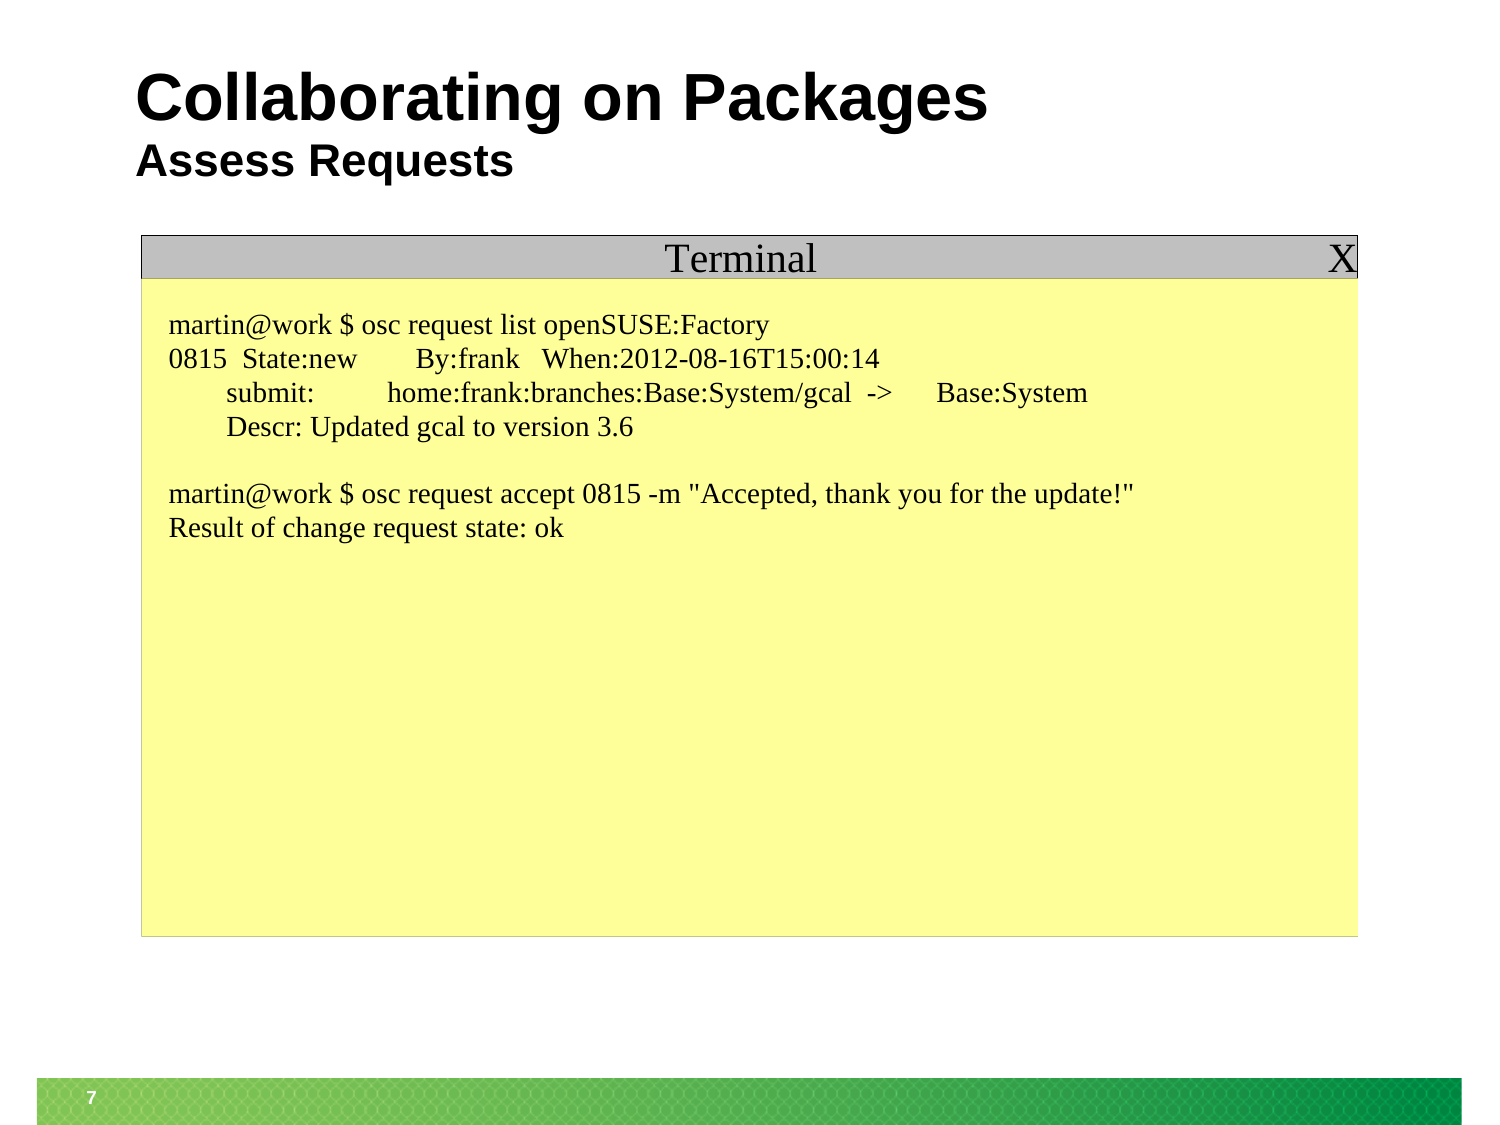

# Collaborating on Packages Assess Requests
Terminal 							X
Terminal 							X
you@laptop $
martin@work $ osc request list openSUSE:Factory
0815 State:new By:frank When:2012-08-16T15:00:14
 submit: home:frank:branches:Base:System/gcal -> Base:System
 Descr: Updated gcal to version 3.6
martin@work $ osc request accept 0815 -m "Accepted, thank you for the update!"
Result of change request state: ok